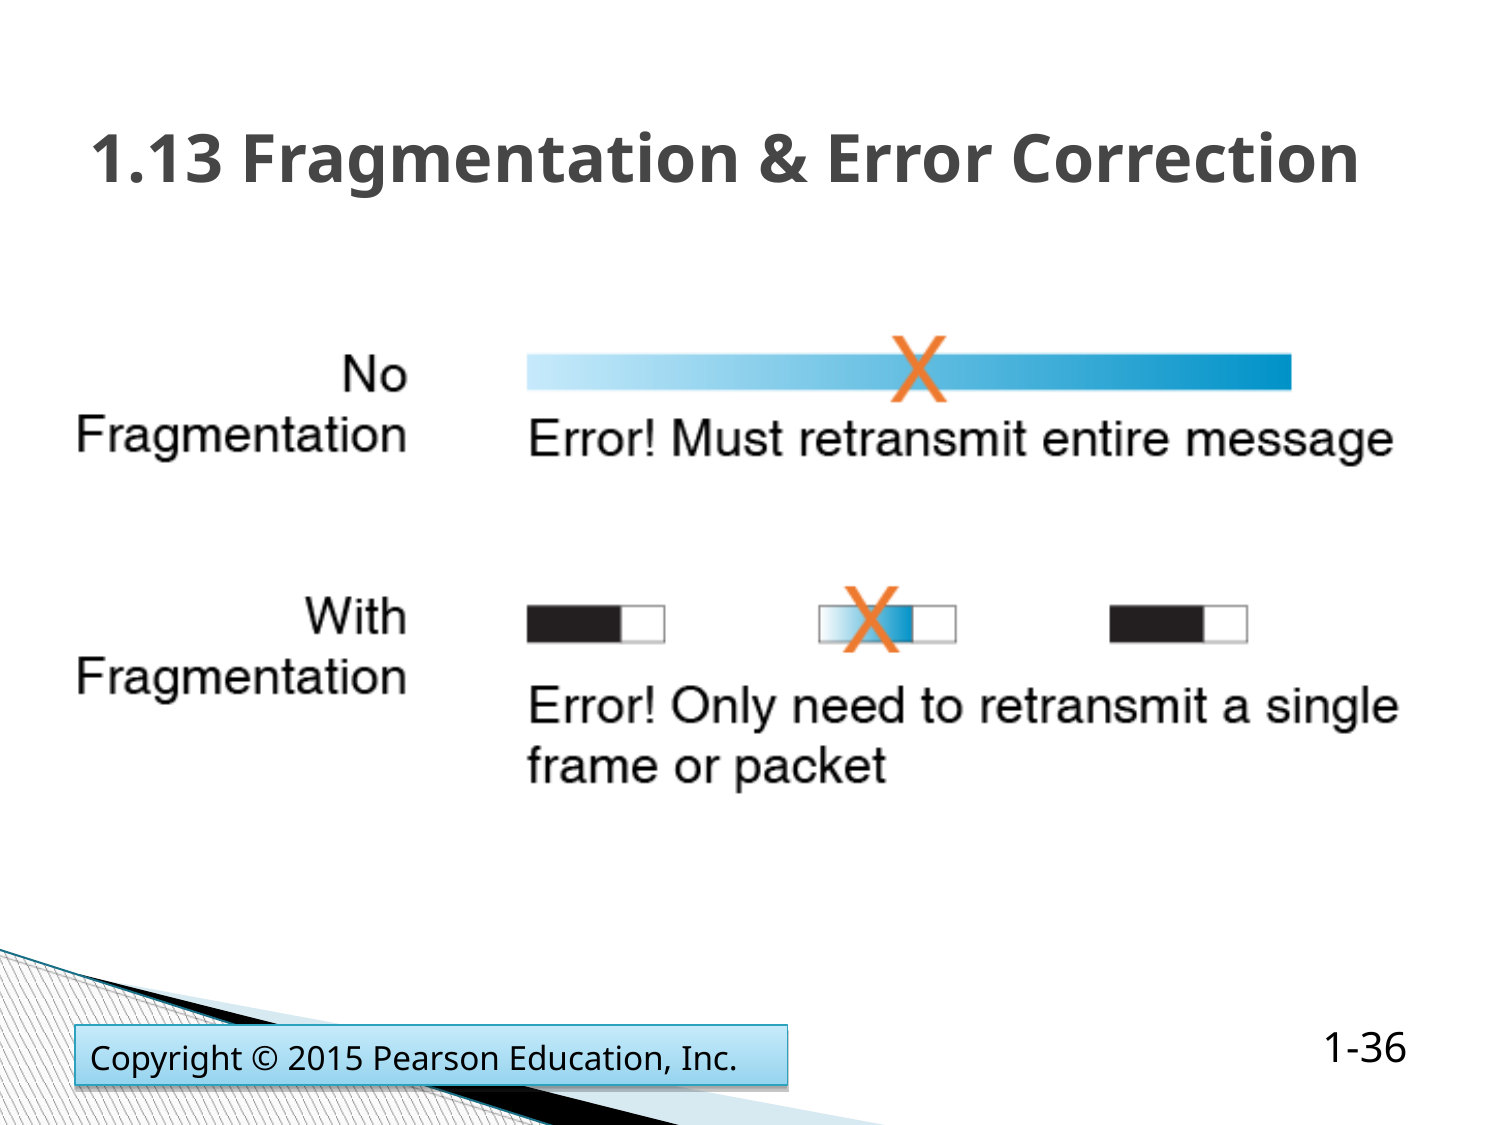

# 1.13 Fragmentation & Error Correction
Copyright © 2015 Pearson Education, Inc.